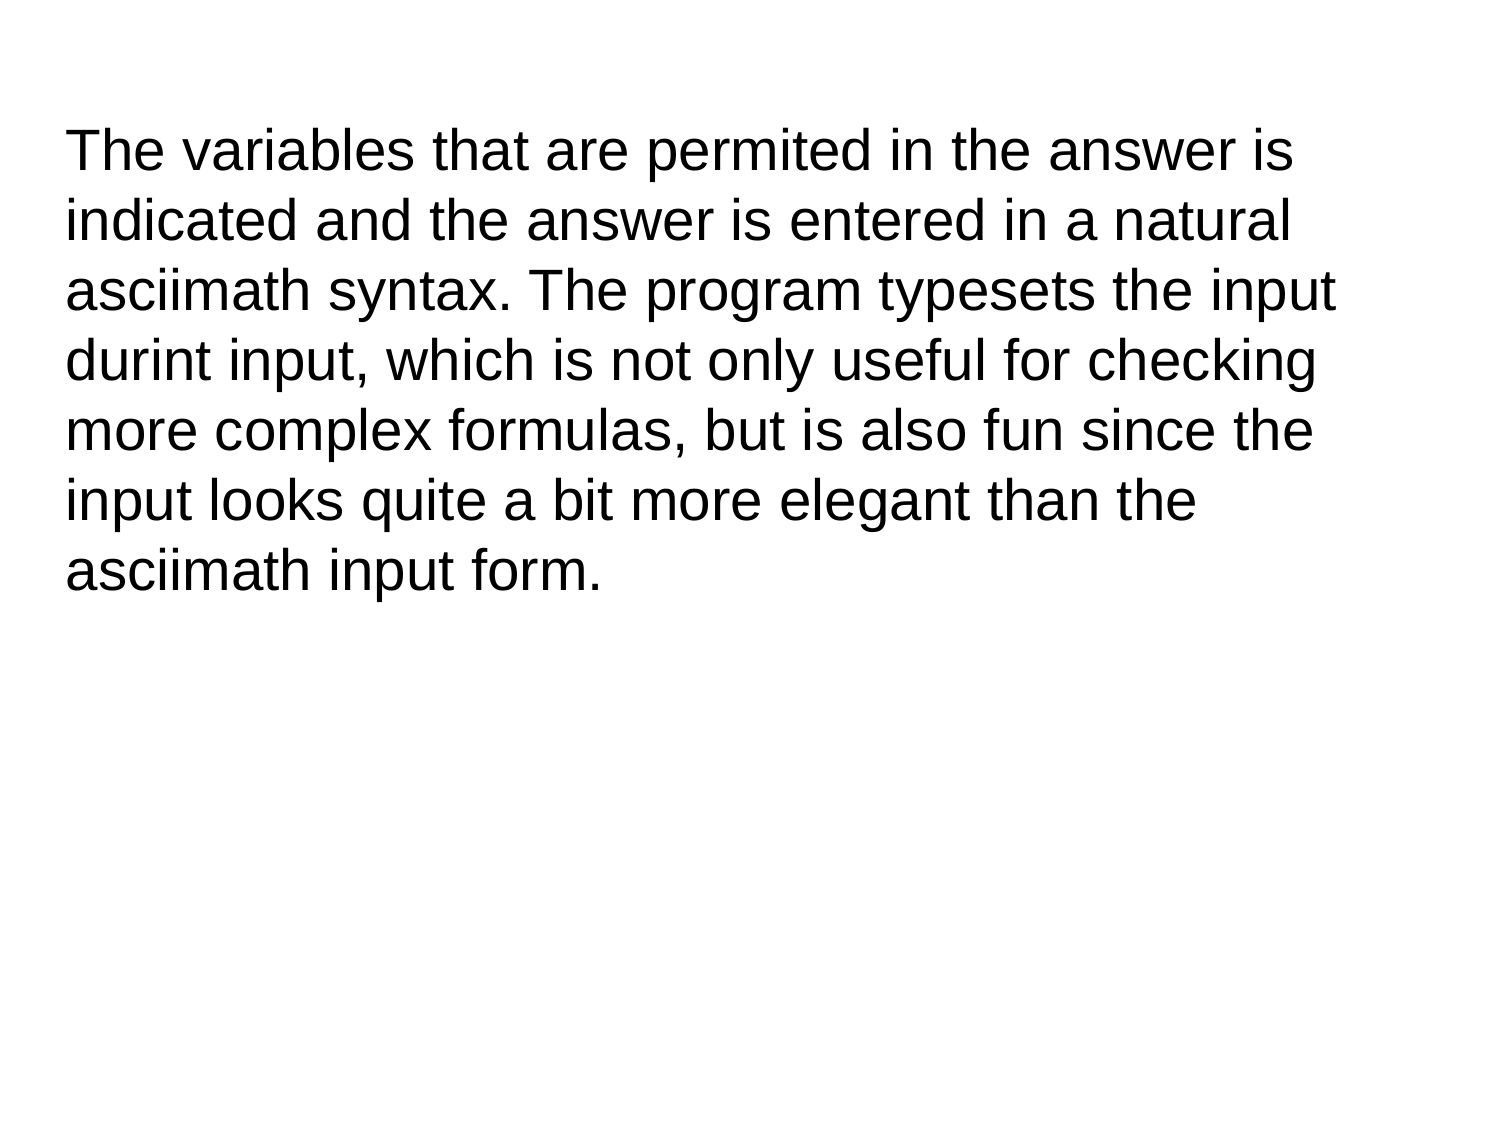

The variables that are permited in the answer is indicated and the answer is entered in a natural asciimath syntax. The program typesets the input durint input, which is not only useful for checking more complex formulas, but is also fun since the input looks quite a bit more elegant than the asciimath input form.